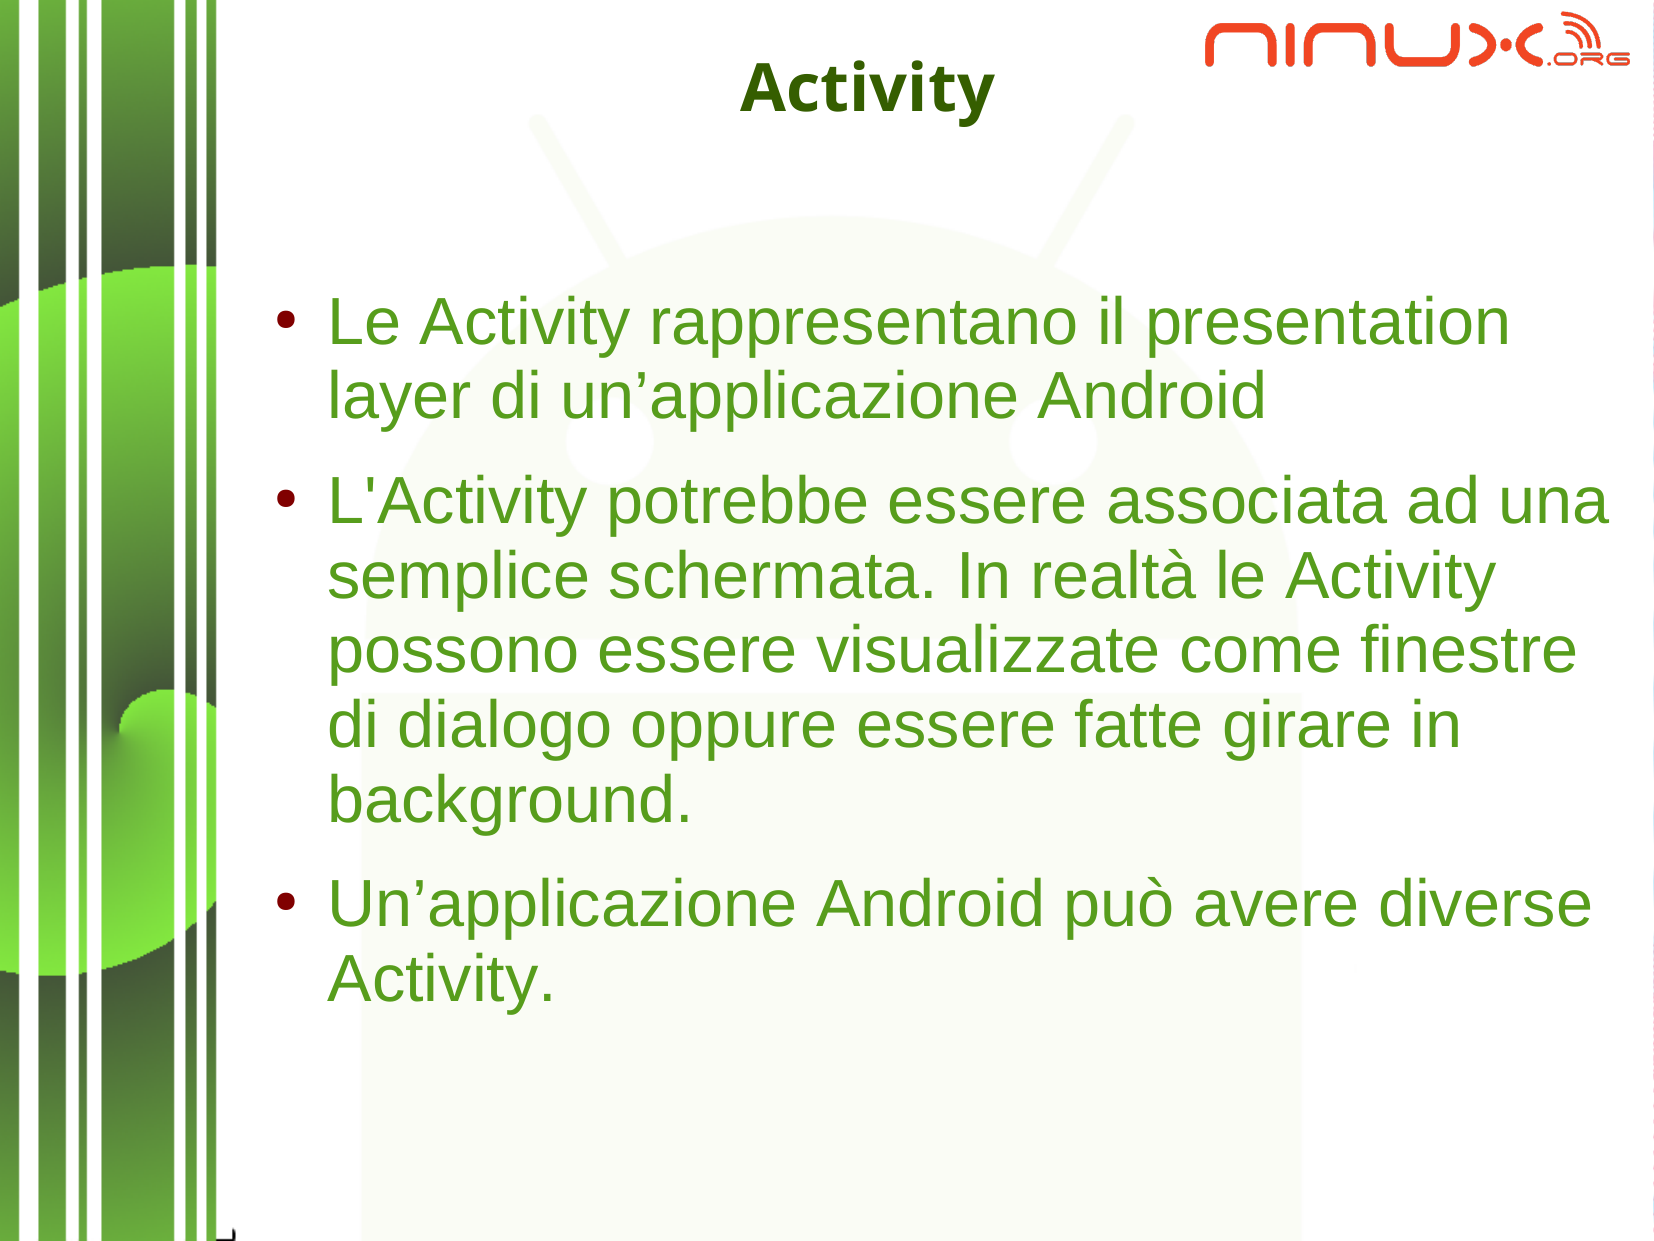

# Activity
Le Activity rappresentano il presentation layer di un’applicazione Android
L'Activity potrebbe essere associata ad una semplice schermata. In realtà le Activity possono essere visualizzate come finestre di dialogo oppure essere fatte girare in background.
Un’applicazione Android può avere diverse Activity.